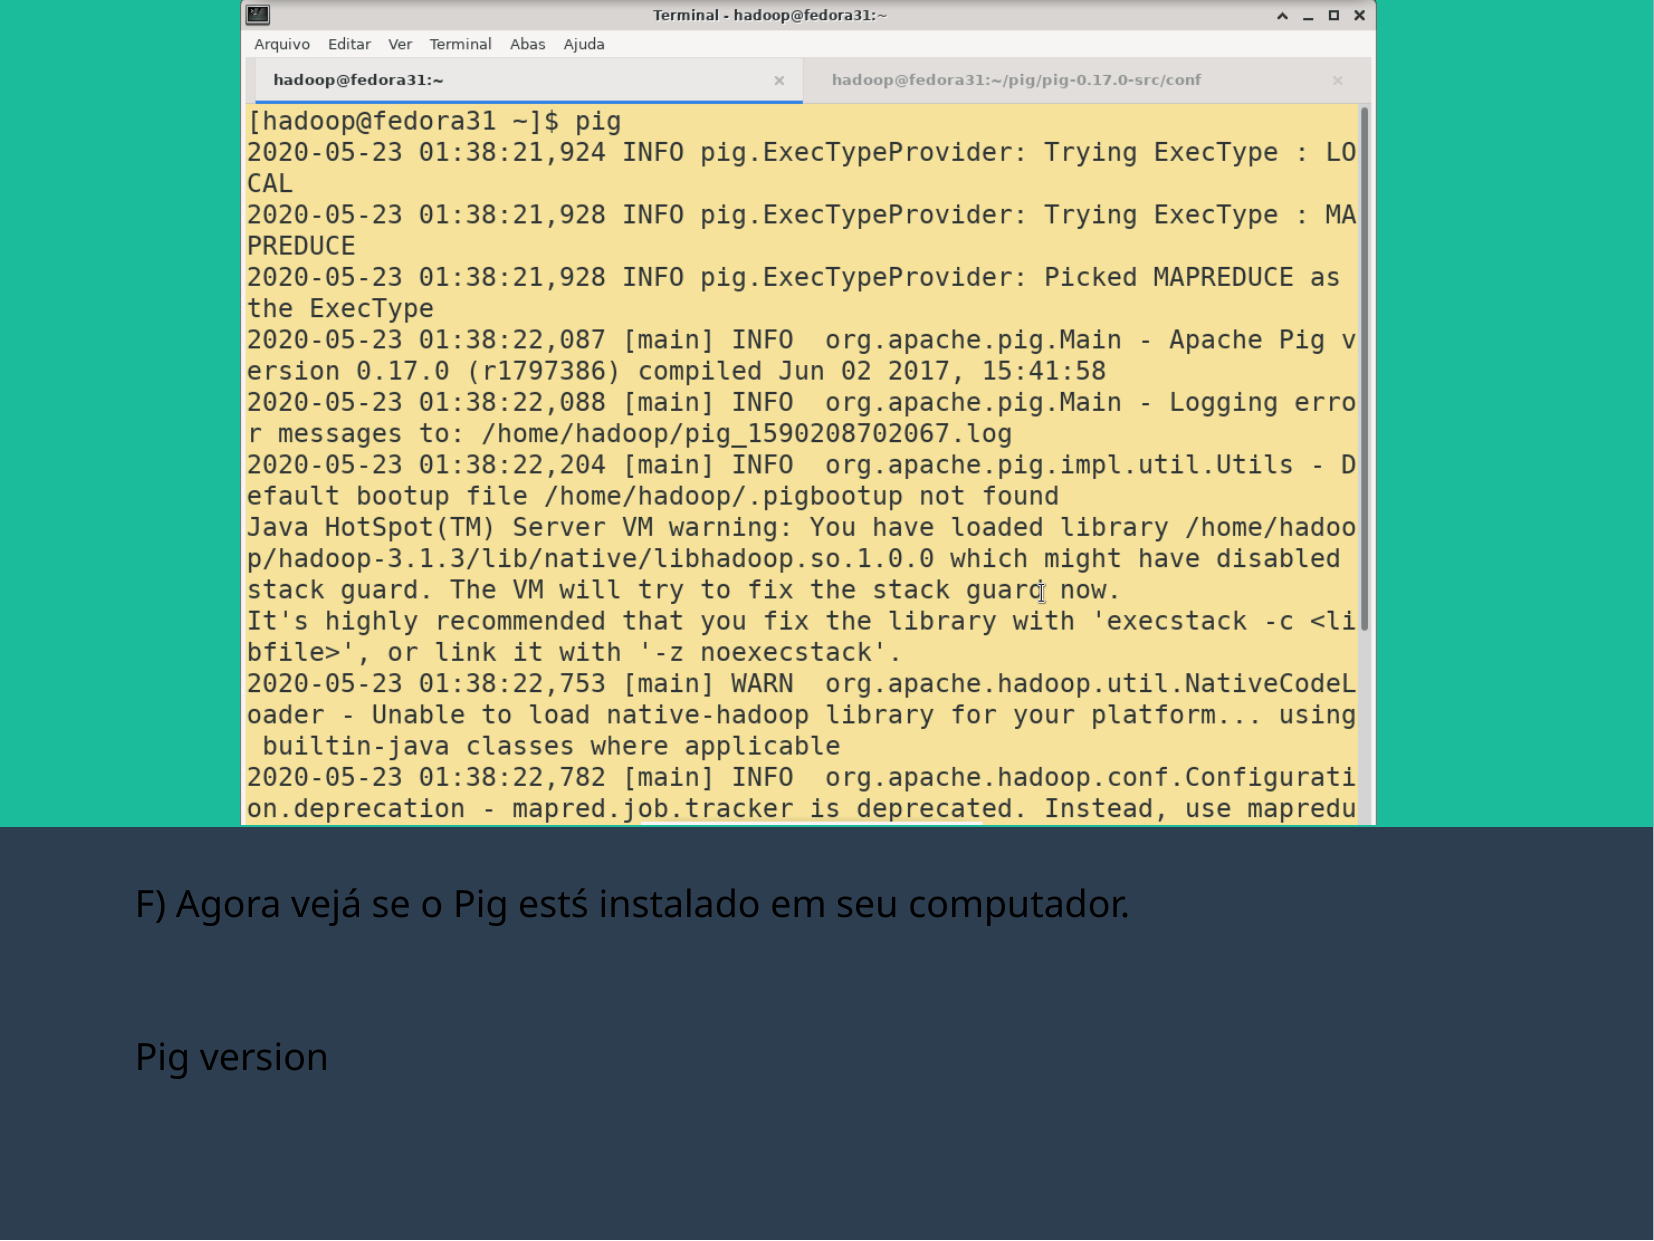

F) Agora vejá se o Pig estś instalado em seu computador.
Pig version